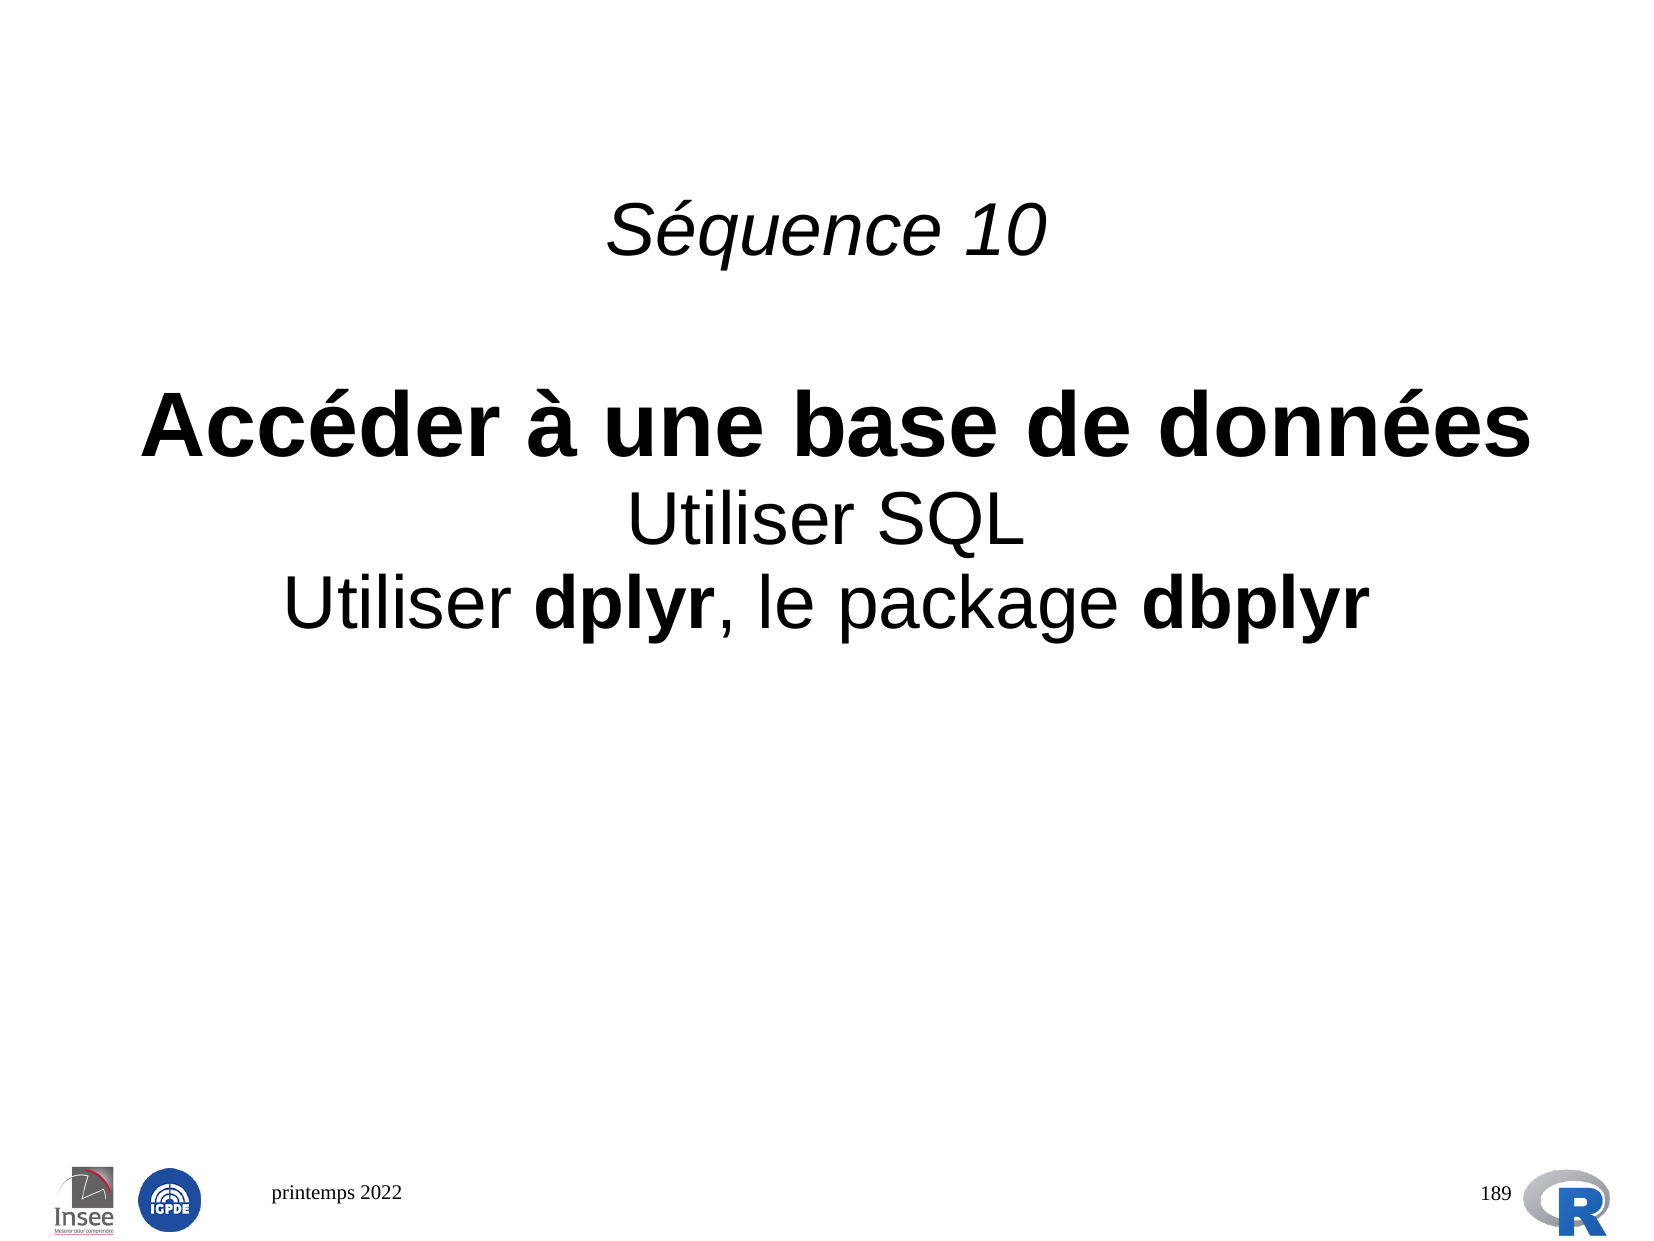

# Séquence 10 Accéder à une base de données Utiliser SQL Utiliser dplyr, le package dbplyr
printemps 2022
189